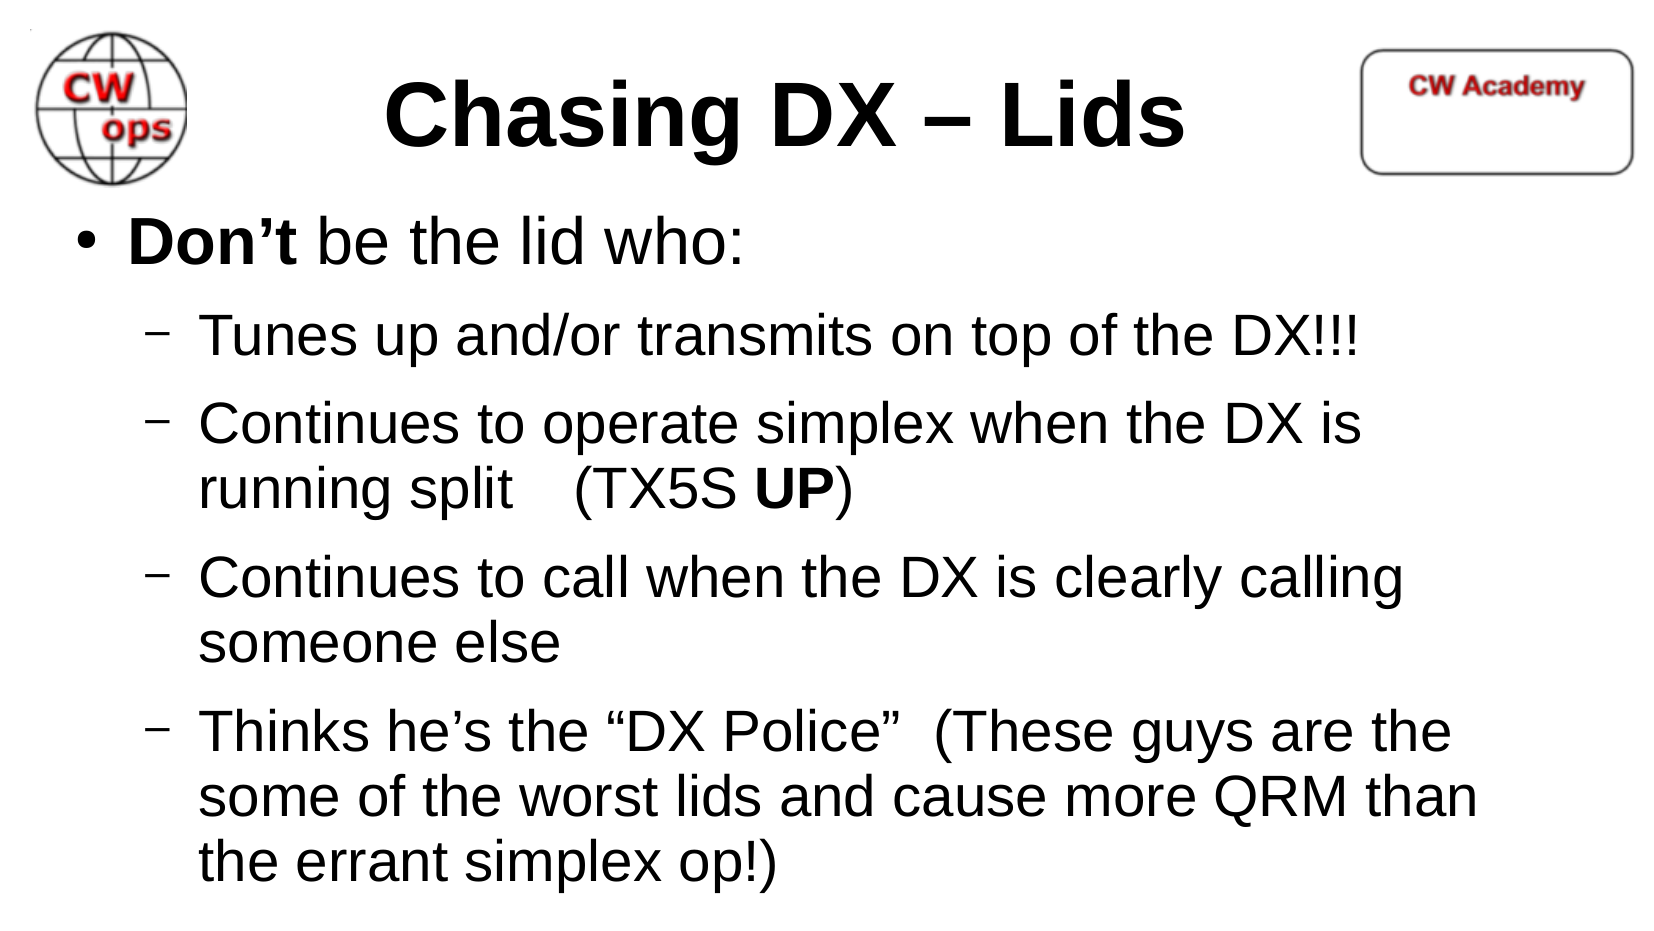

# Chasing DX – Lids
Don’t be the lid who:
Tunes up and/or transmits on top of the DX!!!
Continues to operate simplex when the DX is running split	(TX5S UP)
Continues to call when the DX is clearly calling someone else
Thinks he’s the “DX Police” (These guys are the some of the worst lids and cause more QRM than the errant simplex op!)